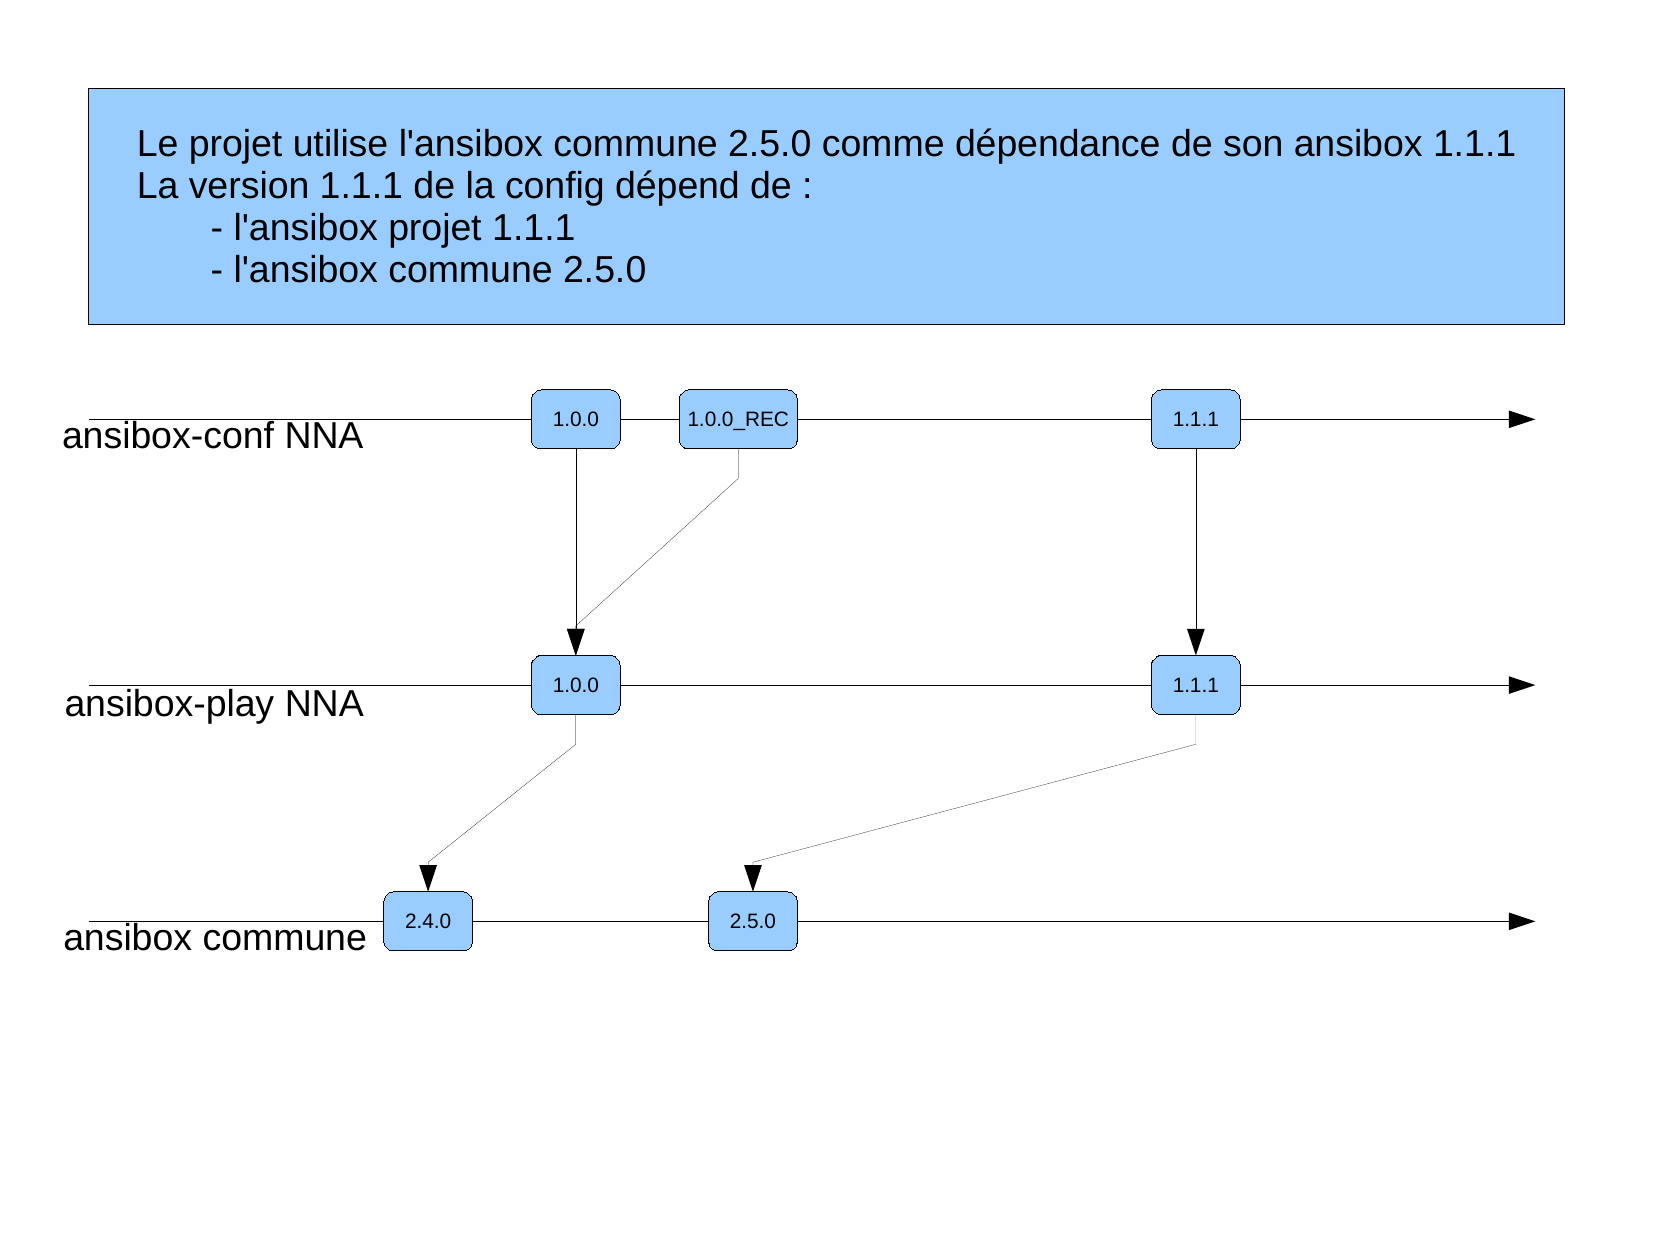

Le projet utilise l'ansibox commune 2.5.0 comme dépendance de son ansibox 1.1.1
La version 1.1.1 de la config dépend de :
	- l'ansibox projet 1.1.1
	- l'ansibox commune 2.5.0
1.0.0
1.0.0_REC
1.1.1
ansibox-conf NNA
1.0.0
1.1.1
ansibox-play NNA
2.4.0
2.5.0
ansibox commune